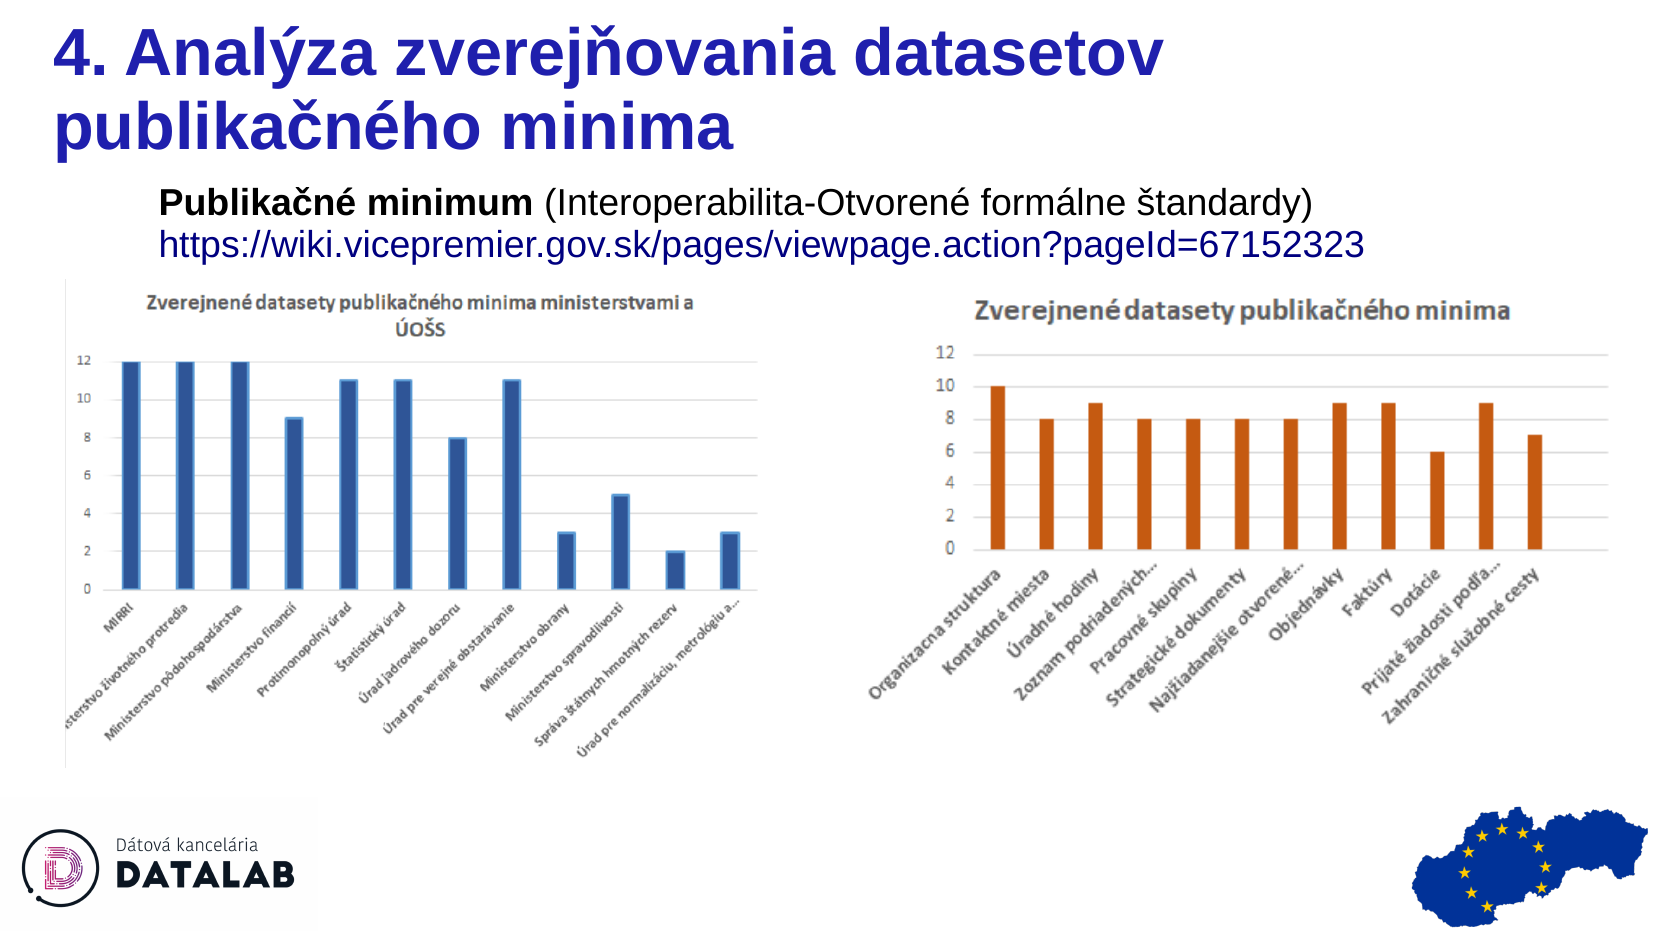

# 4. Analýza zverejňovania datasetov publikačného minima
Publikačné minimum (Interoperabilita-Otvorené formálne štandardy)
https://wiki.vicepremier.gov.sk/pages/viewpage.action?pageId=67152323